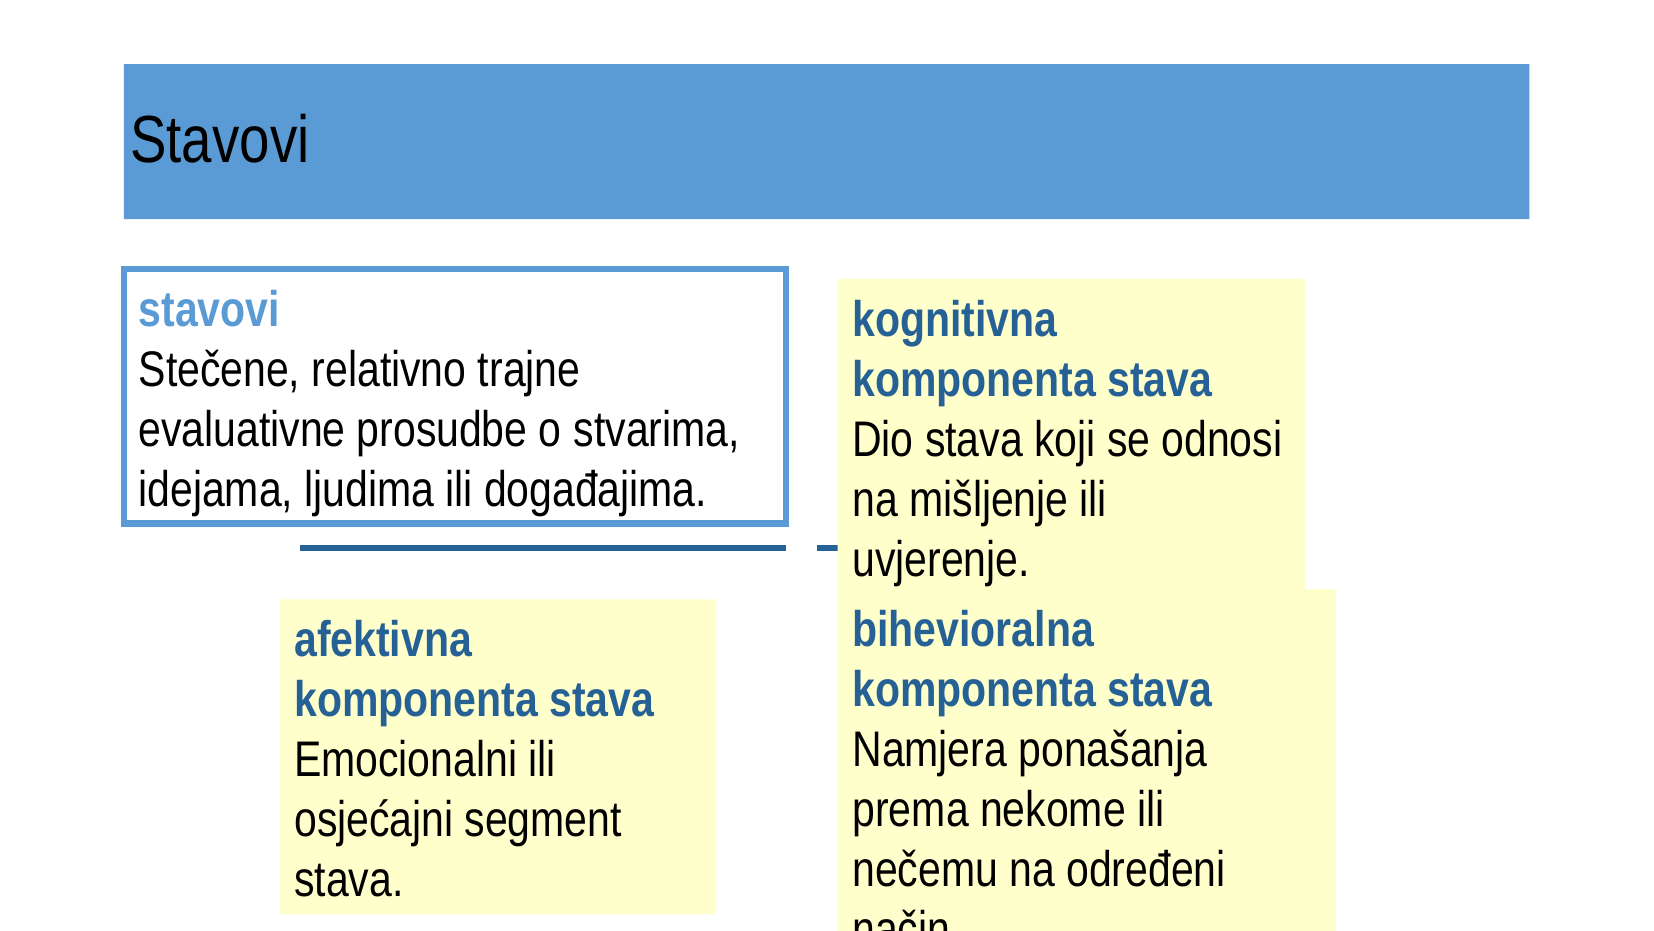

# Stavovi
stavovi
Stečene, relativno trajne evaluativne prosudbe o stvarima, idejama, ljudima ili događajima.
kognitivna komponenta stava
Dio stava koji se odnosi na mišljenje ili uvjerenje.
bihevioralna komponenta stava
Namjera ponašanja prema nekome ili nečemu na određeni način.
afektivna komponenta stava
Emocionalni ili osjećajni segment stava.